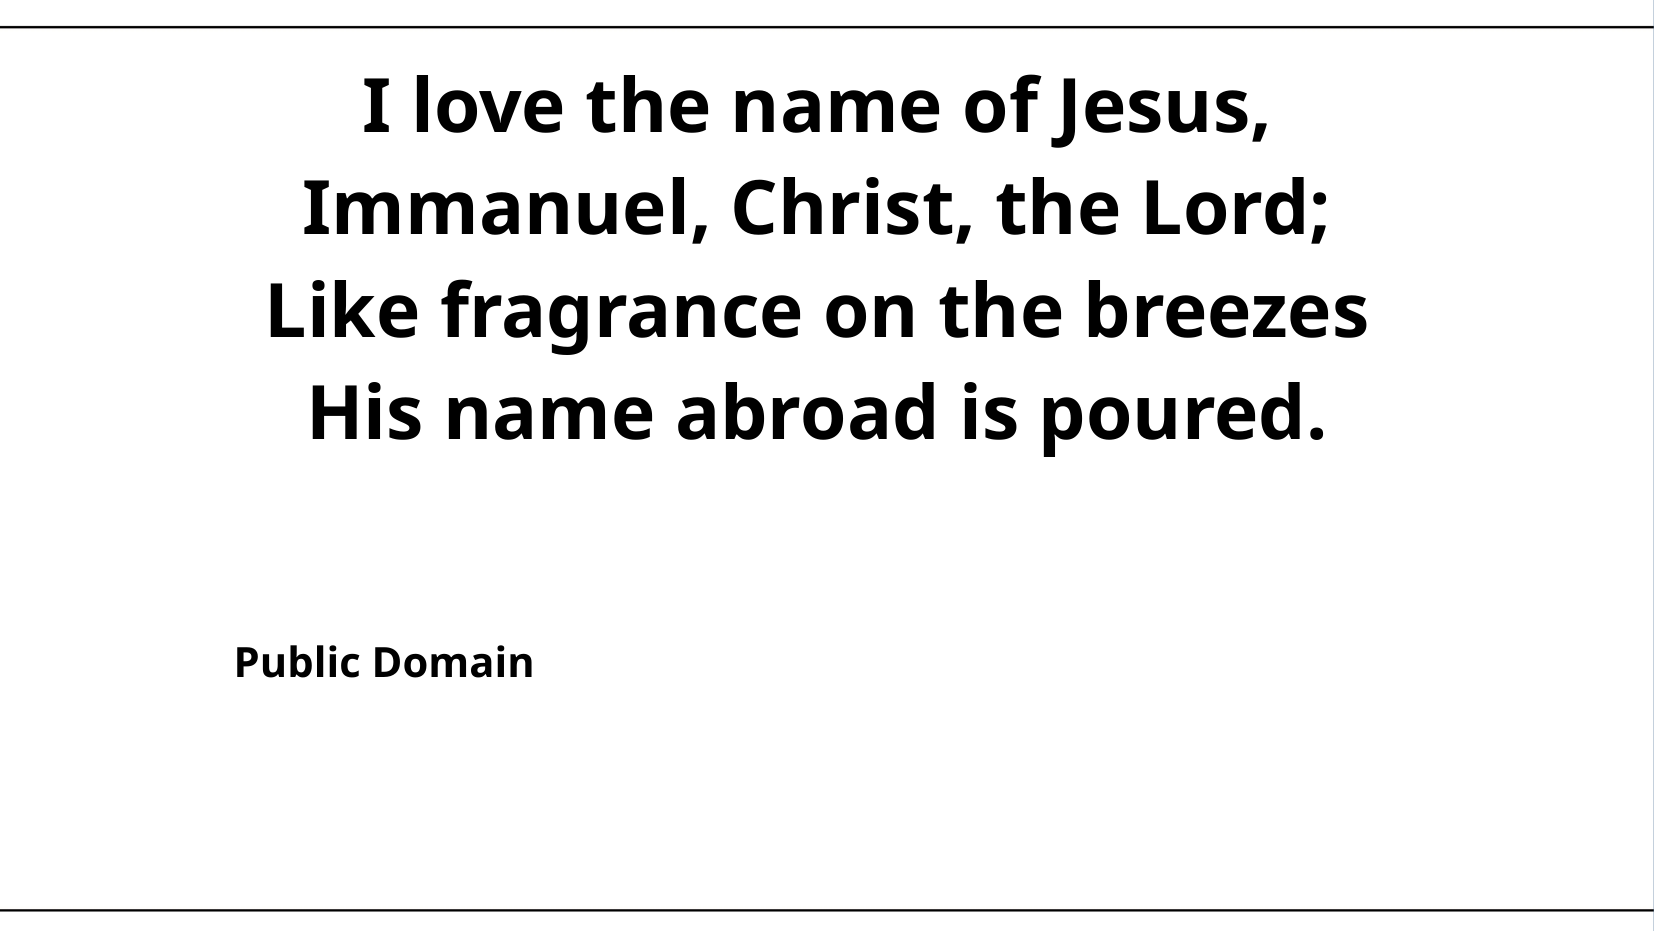

I love the name of Jesus,
Immanuel, Christ, the Lord;
Like fragrance on the breezes
His name abroad is poured.
 Public Domain